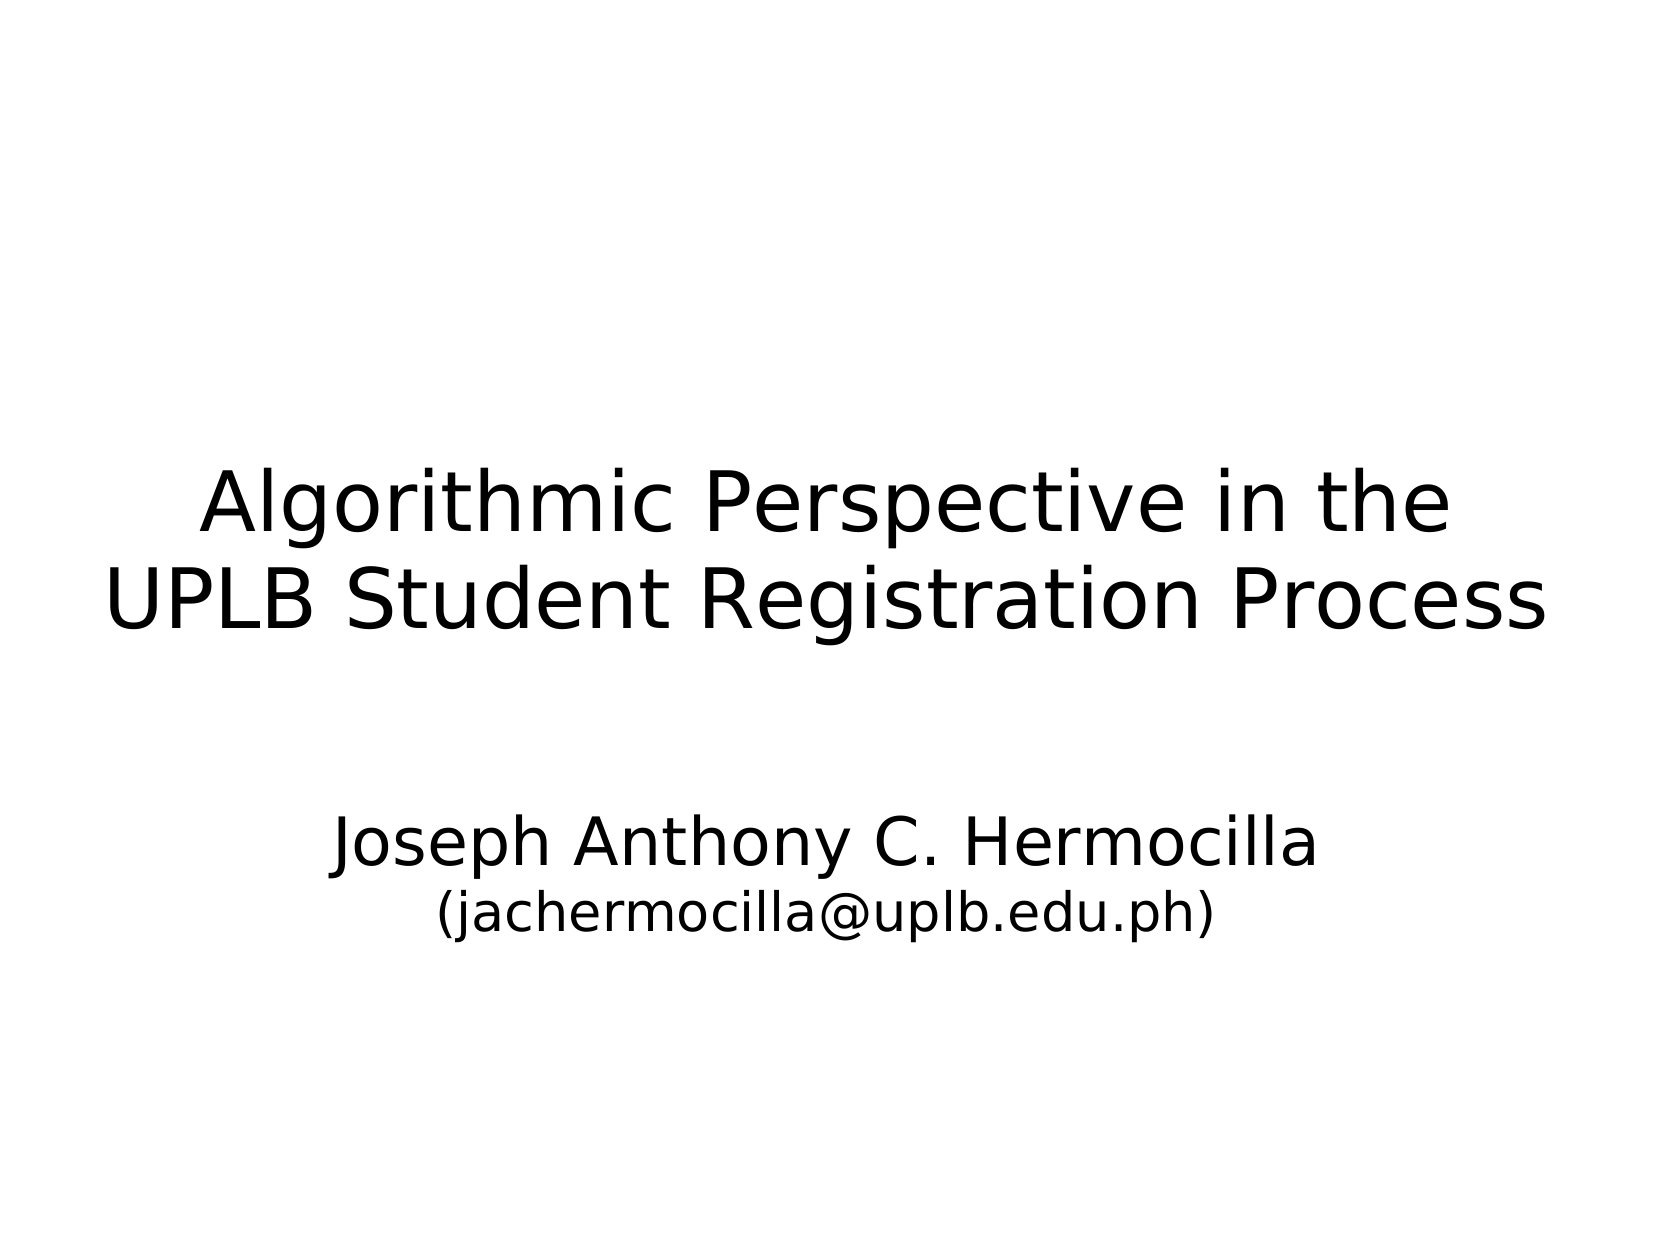

Algorithmic Perspective in the UPLB Student Registration Process
Joseph Anthony C. Hermocilla
(jachermocilla@uplb.edu.ph)